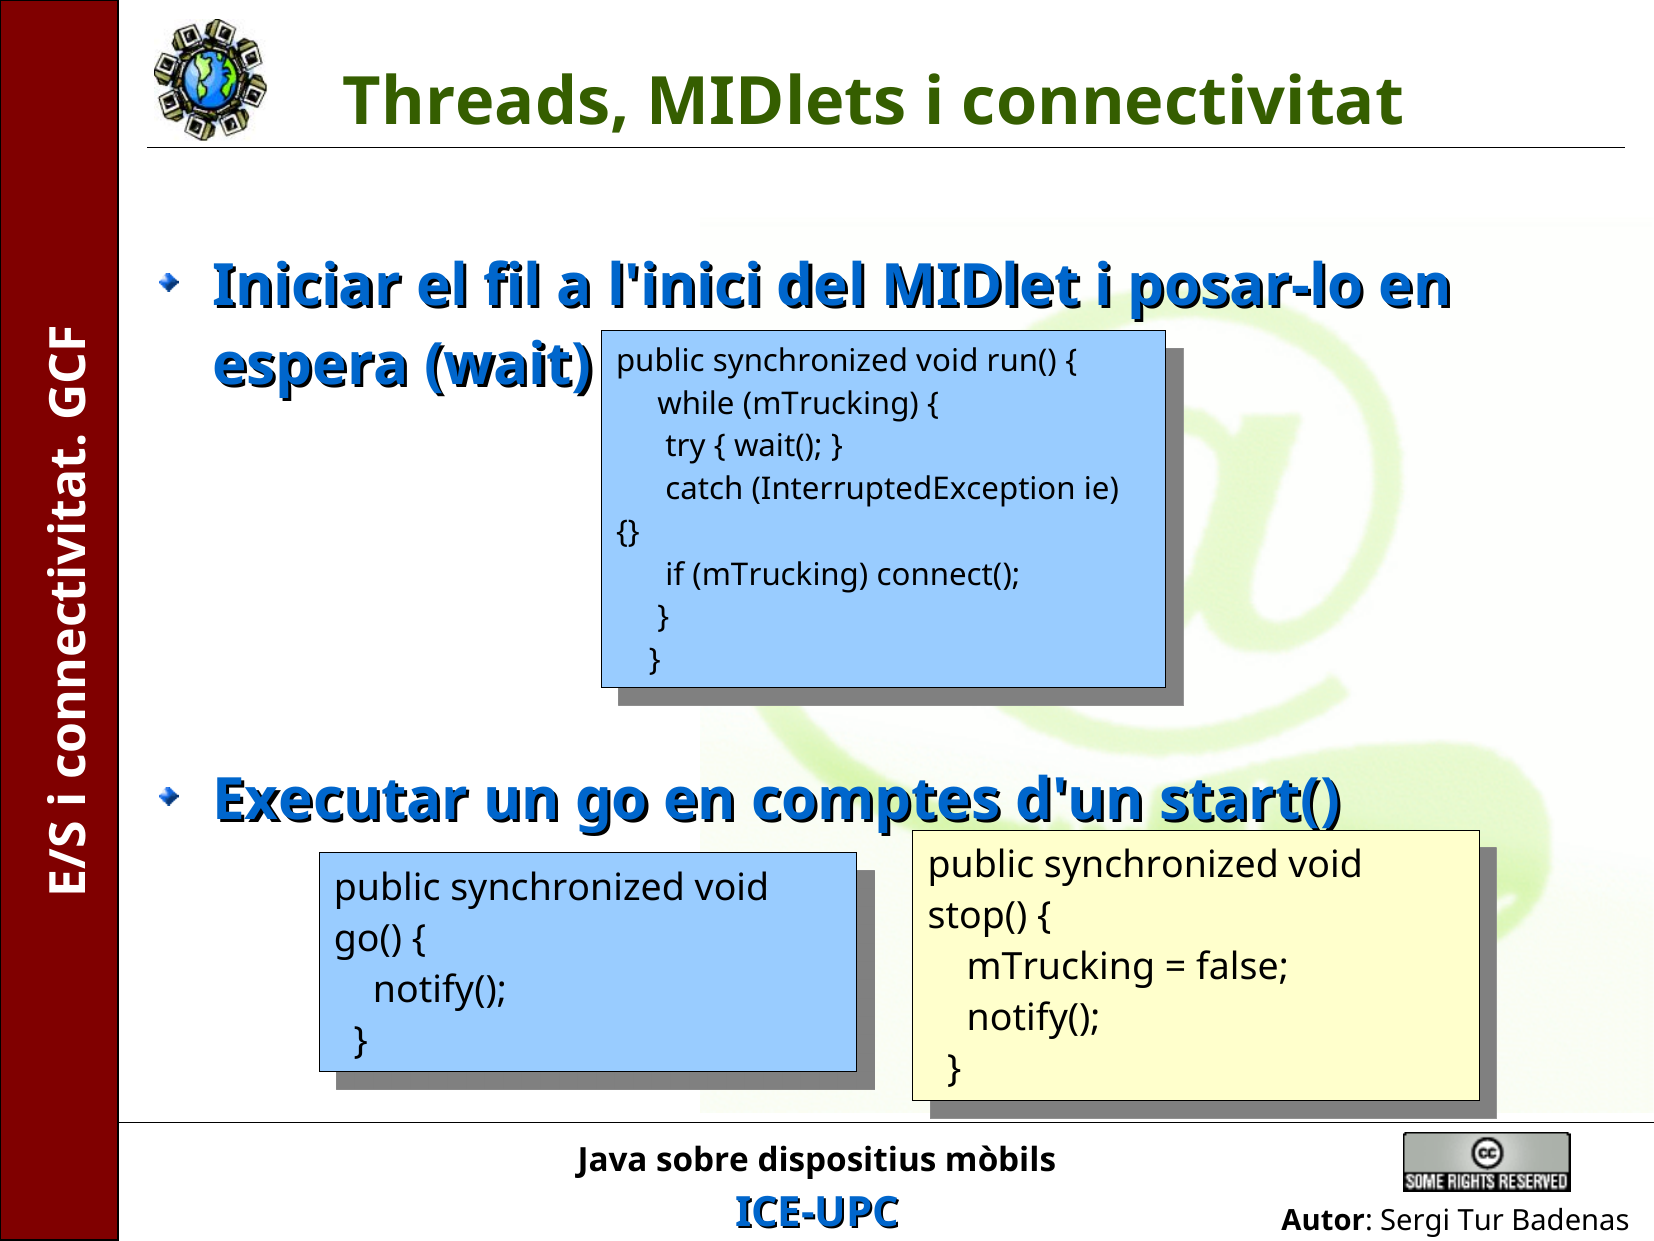

# Threads, MIDlets i connectivitat
Iniciar el fil a l'inici del MIDlet i posar-lo en espera (wait)
Executar un go en comptes d'un start()
public synchronized void run() {
 while (mTrucking) {
 try { wait(); }
 catch (InterruptedException ie) {}
 if (mTrucking) connect();
 }
 }
public synchronized void stop() {
 mTrucking = false;
 notify();
 }
public synchronized void go() {
 notify();
 }